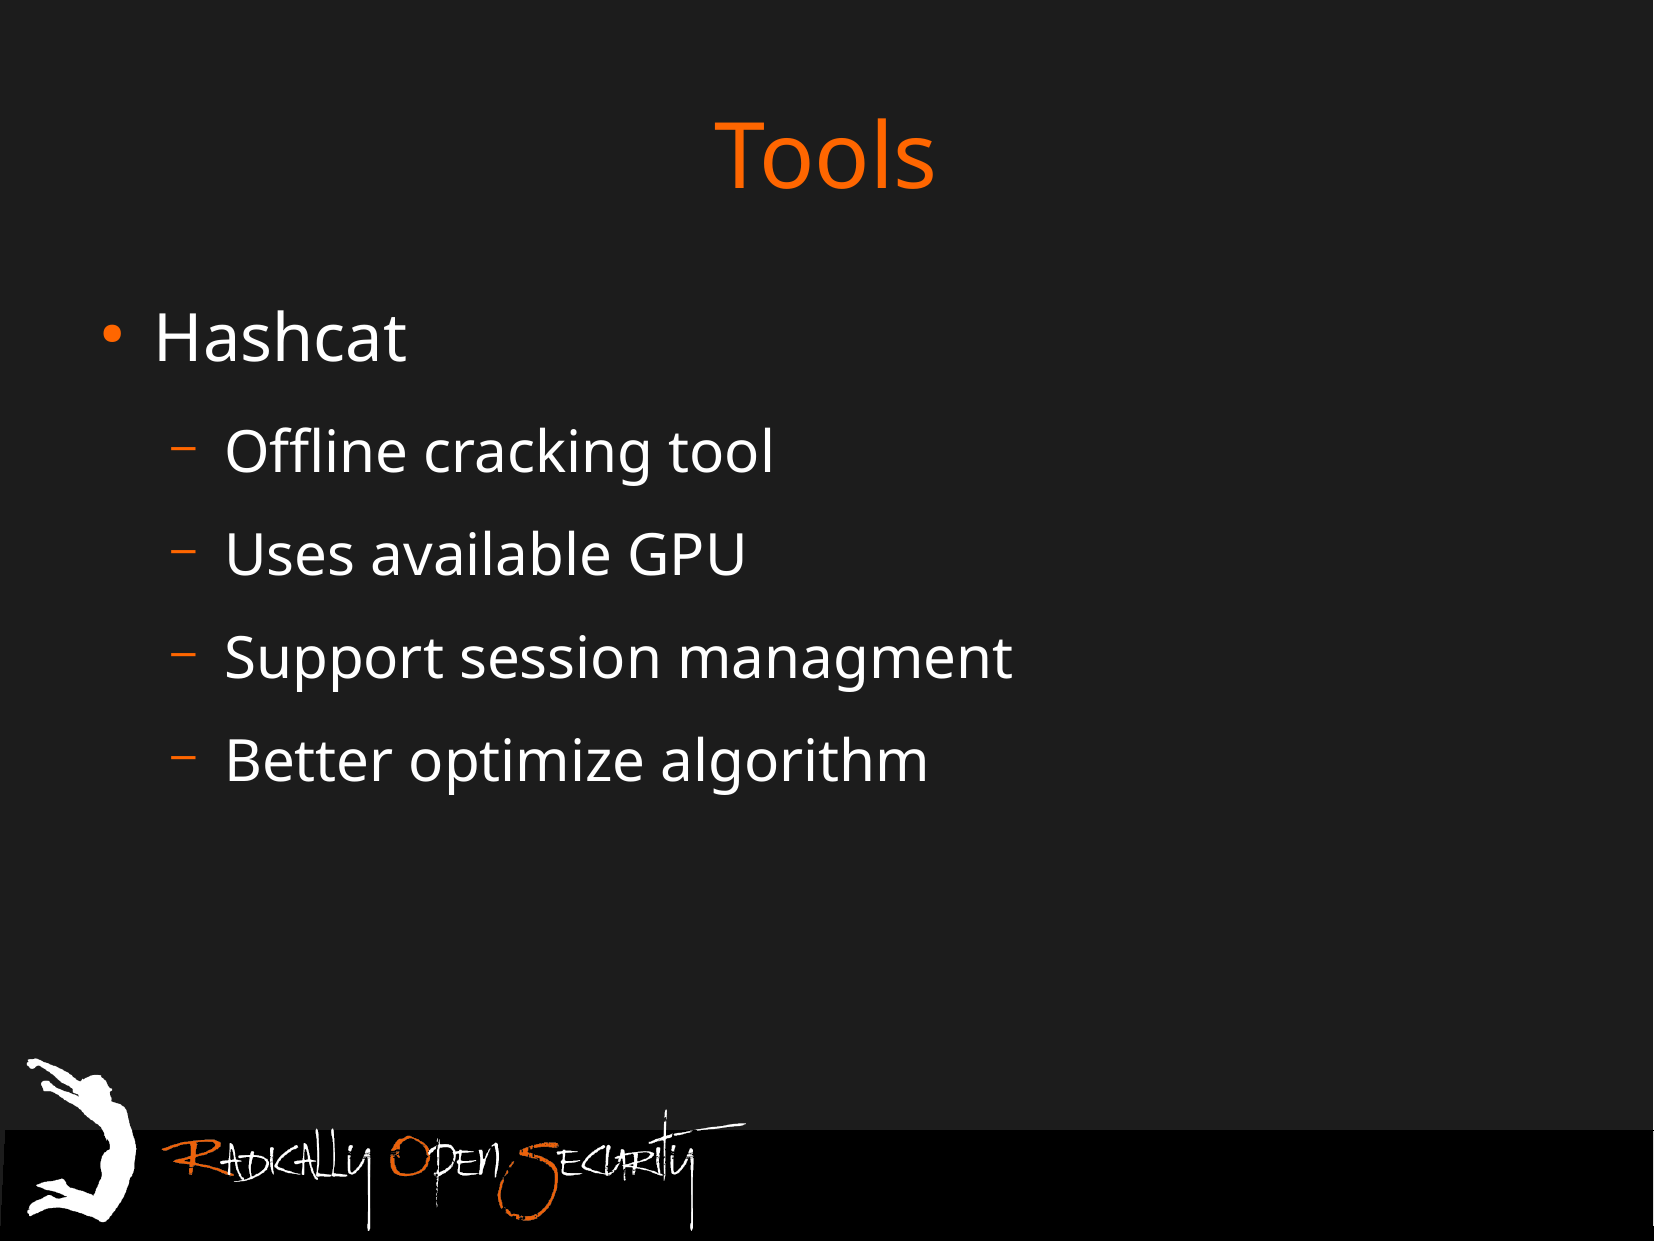

# Tools
Hashcat
Offline cracking tool
Uses available GPU
Support session managment
Better optimize algorithm